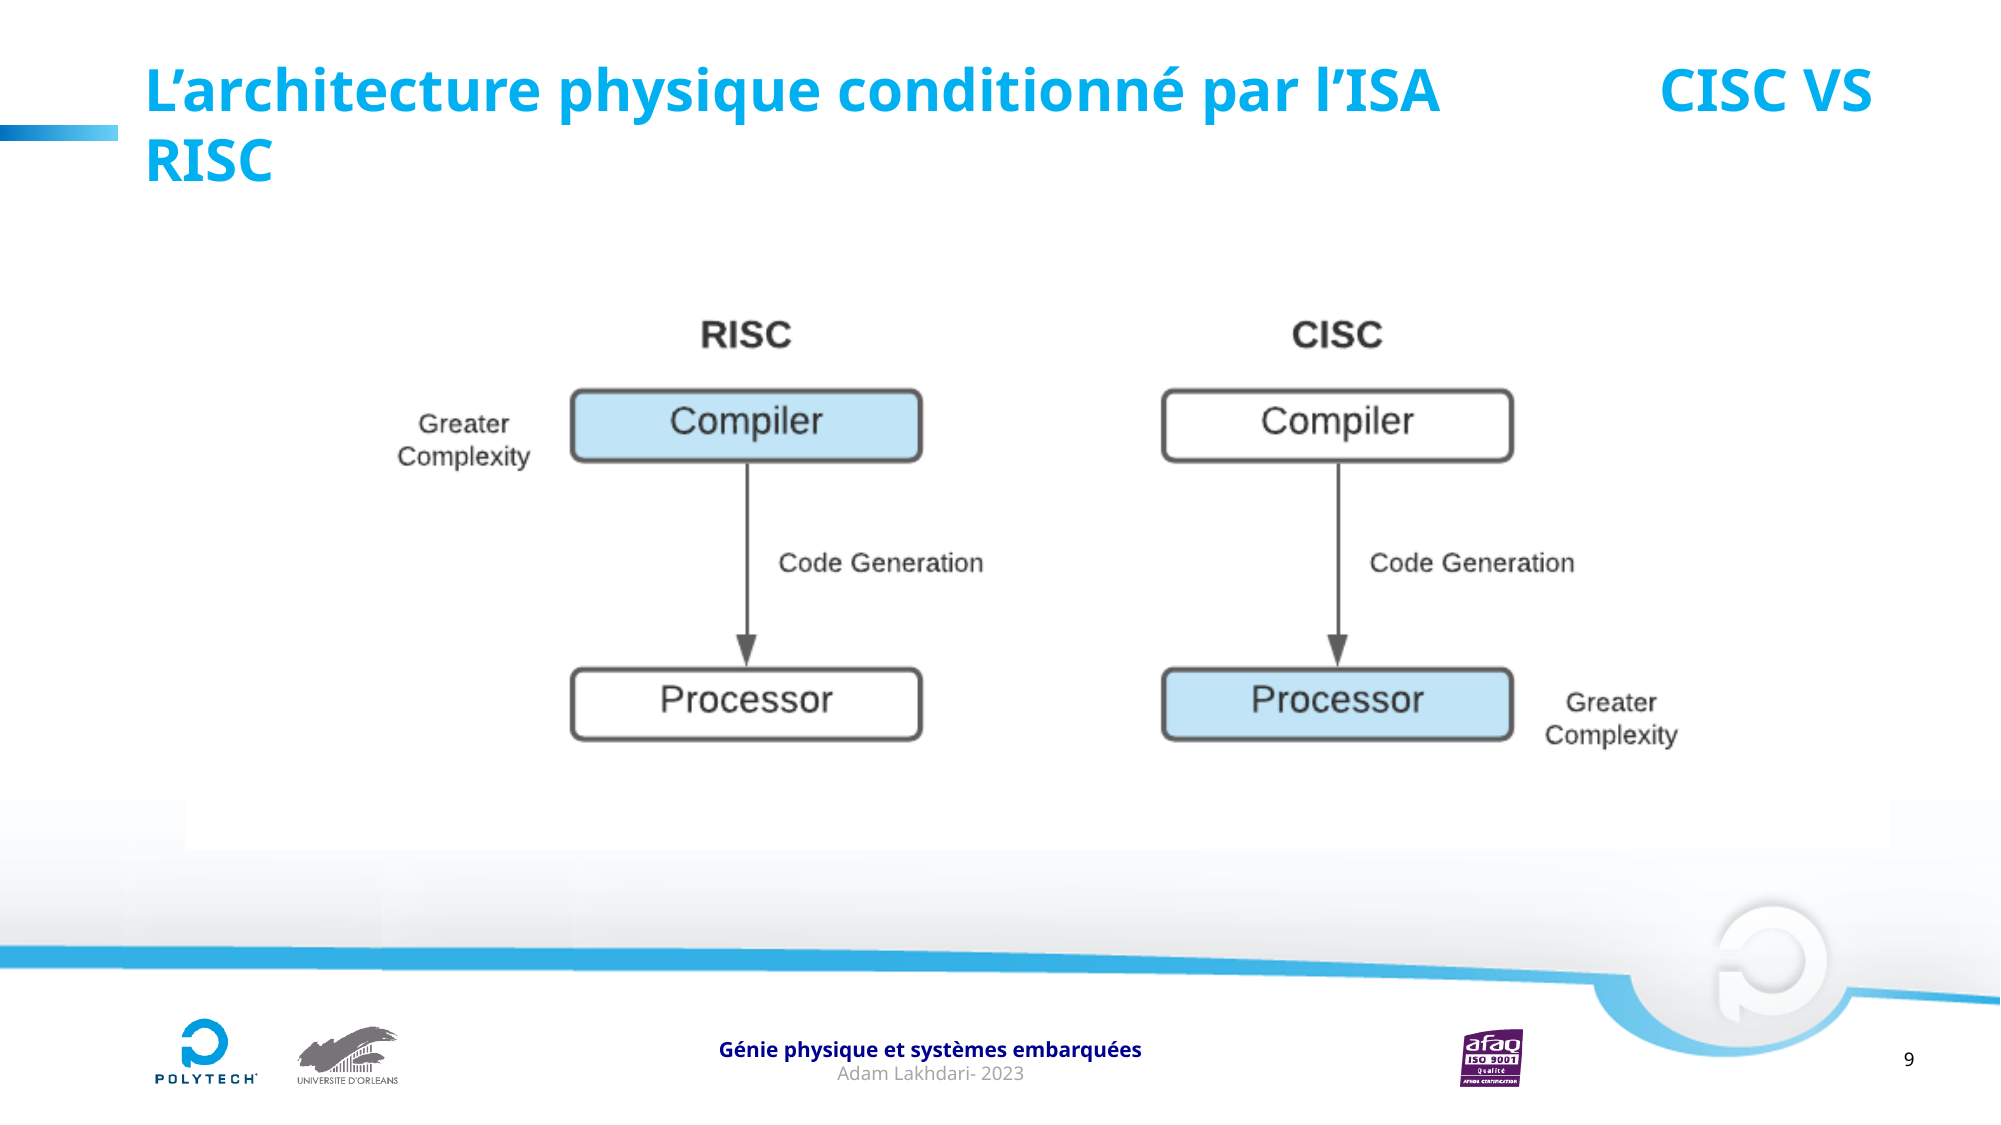

# L’architecture physique conditionné par l’ISA		 CISC VS RISC
Génie physique et systèmes embarquées
Adam Lakhdari- 2023
9